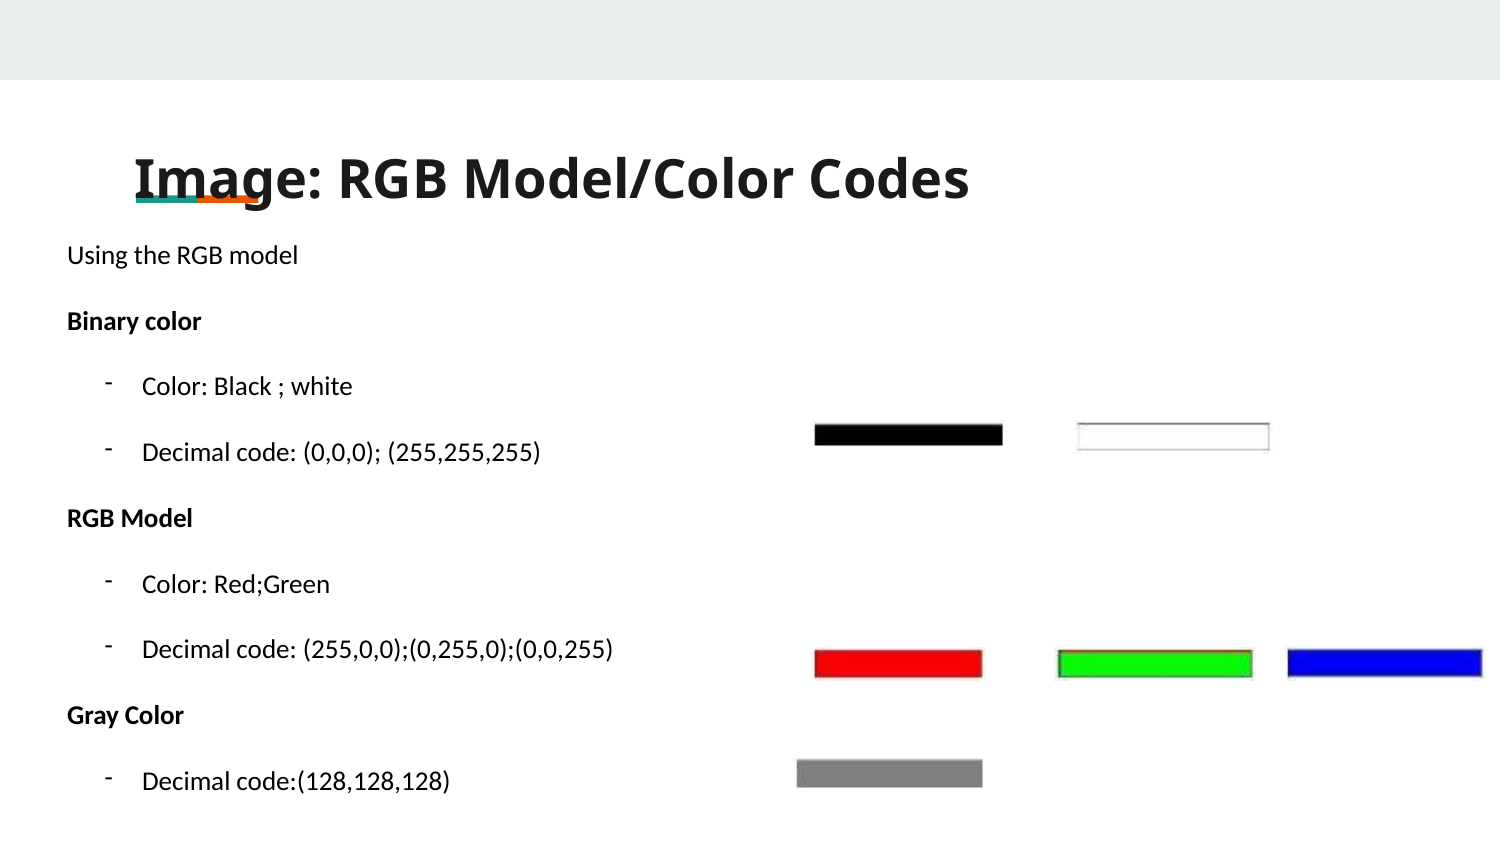

# Image: RGB Model/Color Codes
Using the RGB model
Binary color
Color: Black ; white
Decimal code: (0,0,0); (255,255,255)
RGB Model
Color: Red;Green
Decimal code: (255,0,0);(0,255,0);(0,0,255)
Gray Color
Decimal code:(128,128,128)